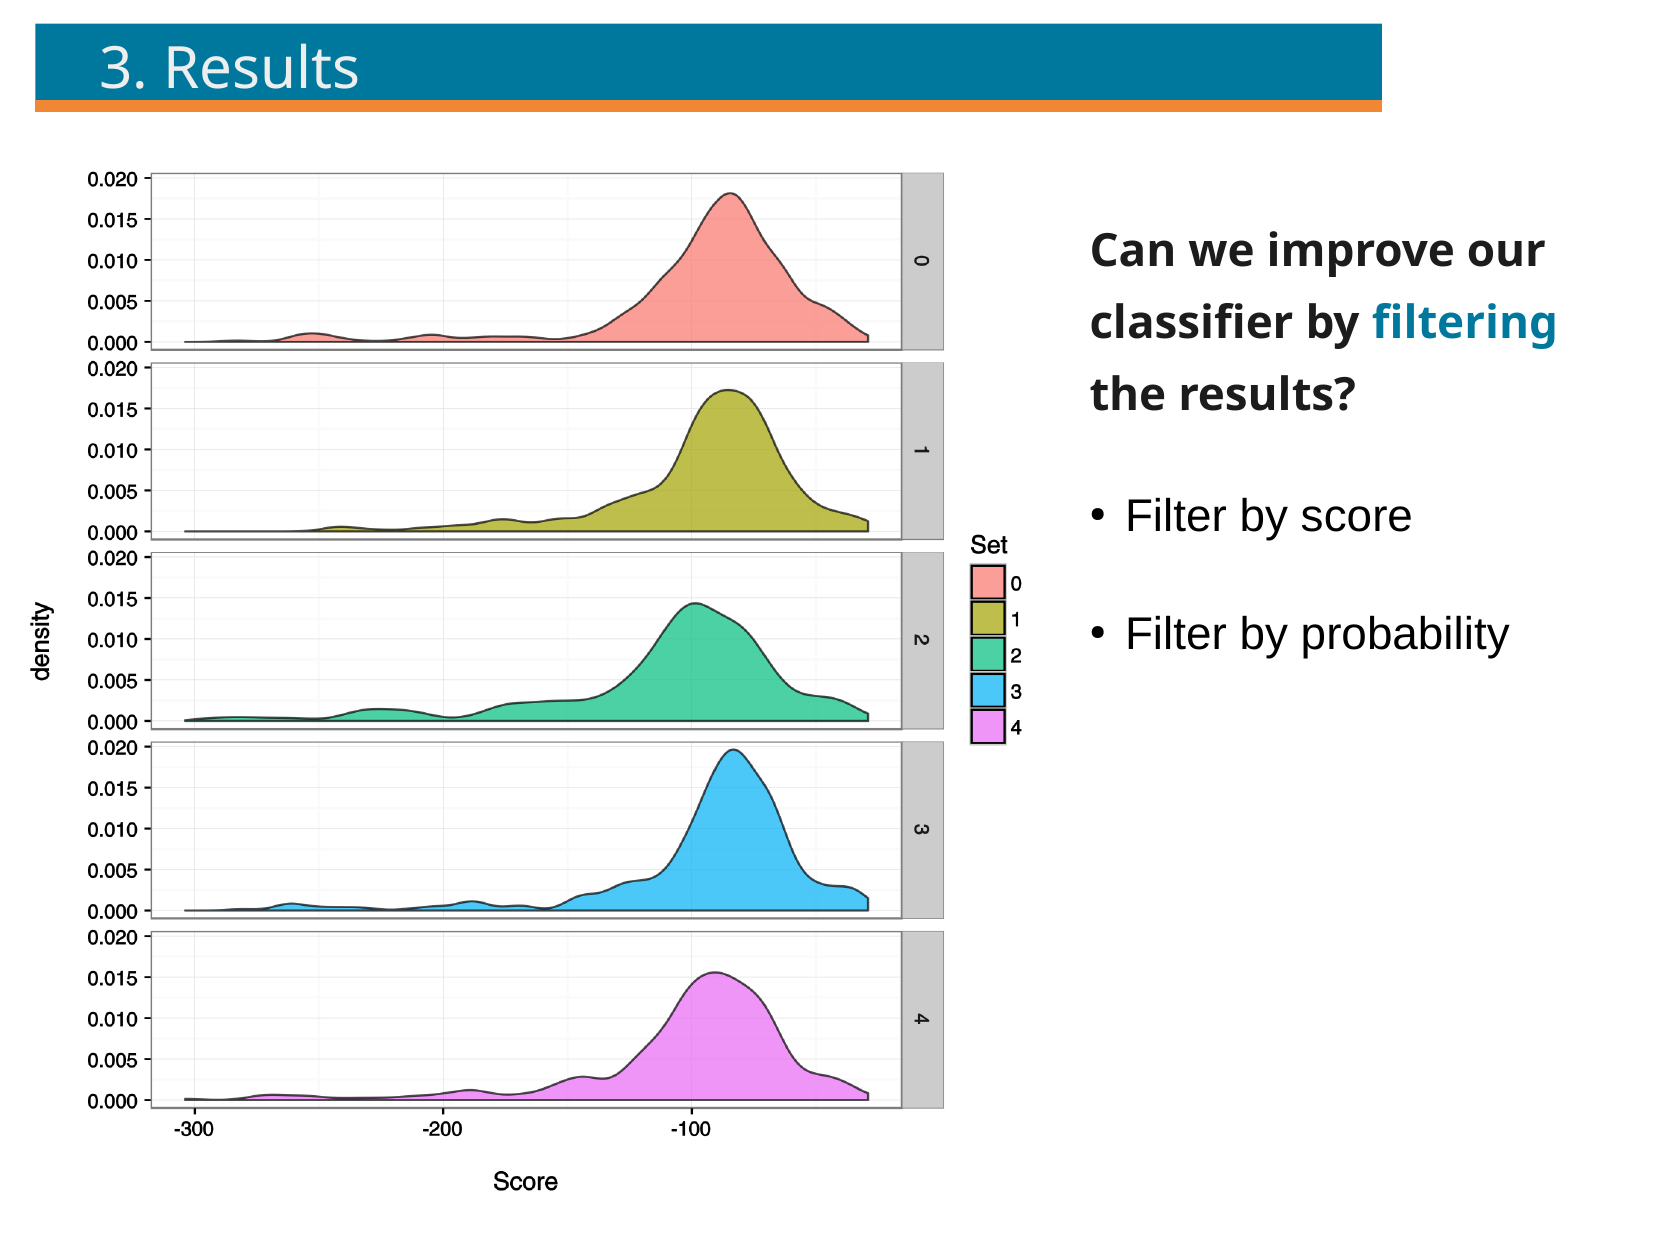

# 3. Results
Can we improve our classifier by filtering
the results?
Filter by score
Filter by probability